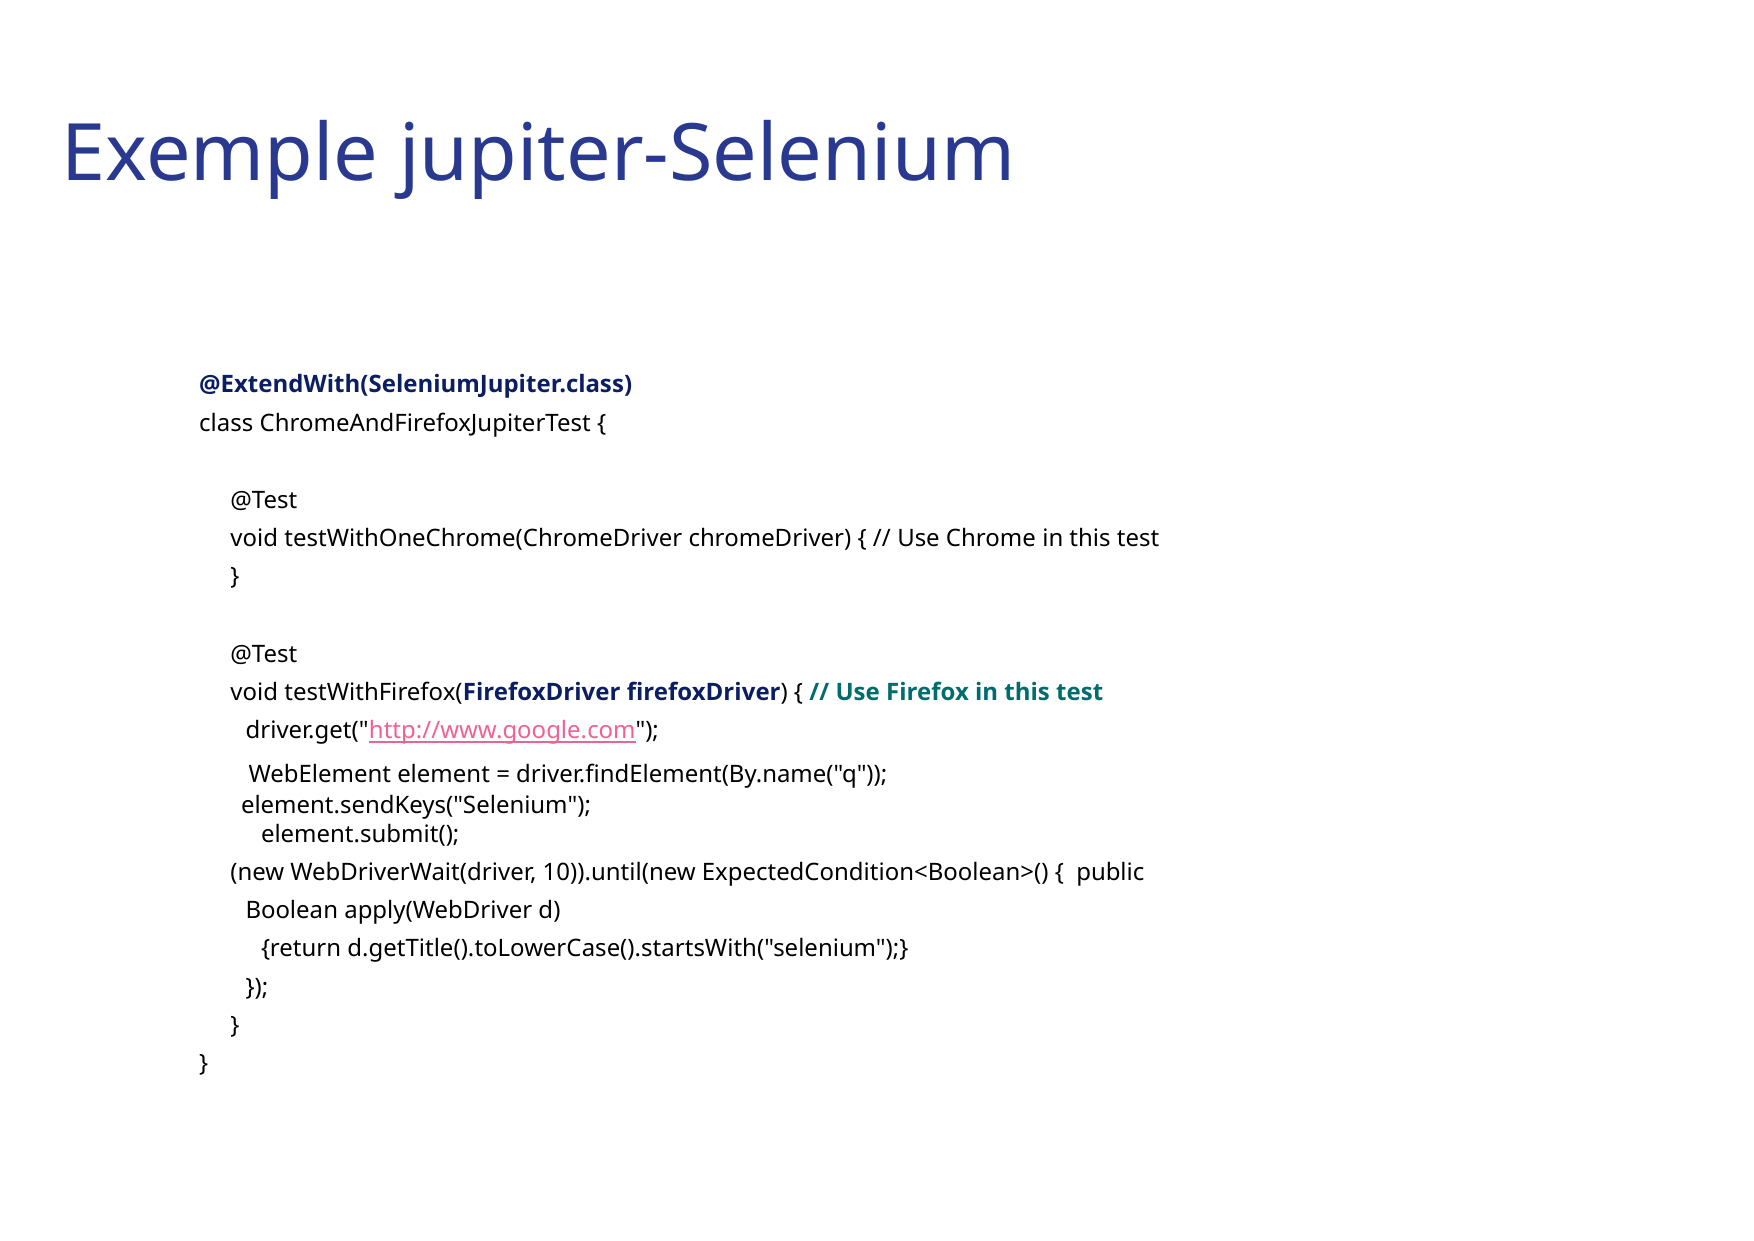

# Exemple jupiter-Selenium
@ExtendWith(SeleniumJupiter.class)
class ChromeAndFirefoxJupiterTest {
@Test
void testWithOneChrome(ChromeDriver chromeDriver) { // Use Chrome in this test
}
@Test
void testWithFirefox(FirefoxDriver firefoxDriver) { // Use Firefox in this test
driver.get("http://www.google.com");
WebElement element = driver.findElement(By.name("q")); element.sendKeys("Selenium");
element.submit();
(new WebDriverWait(driver, 10)).until(new ExpectedCondition<Boolean>() { public Boolean apply(WebDriver d)
{return d.getTitle().toLowerCase().startsWith("selenium");}
});
}
}